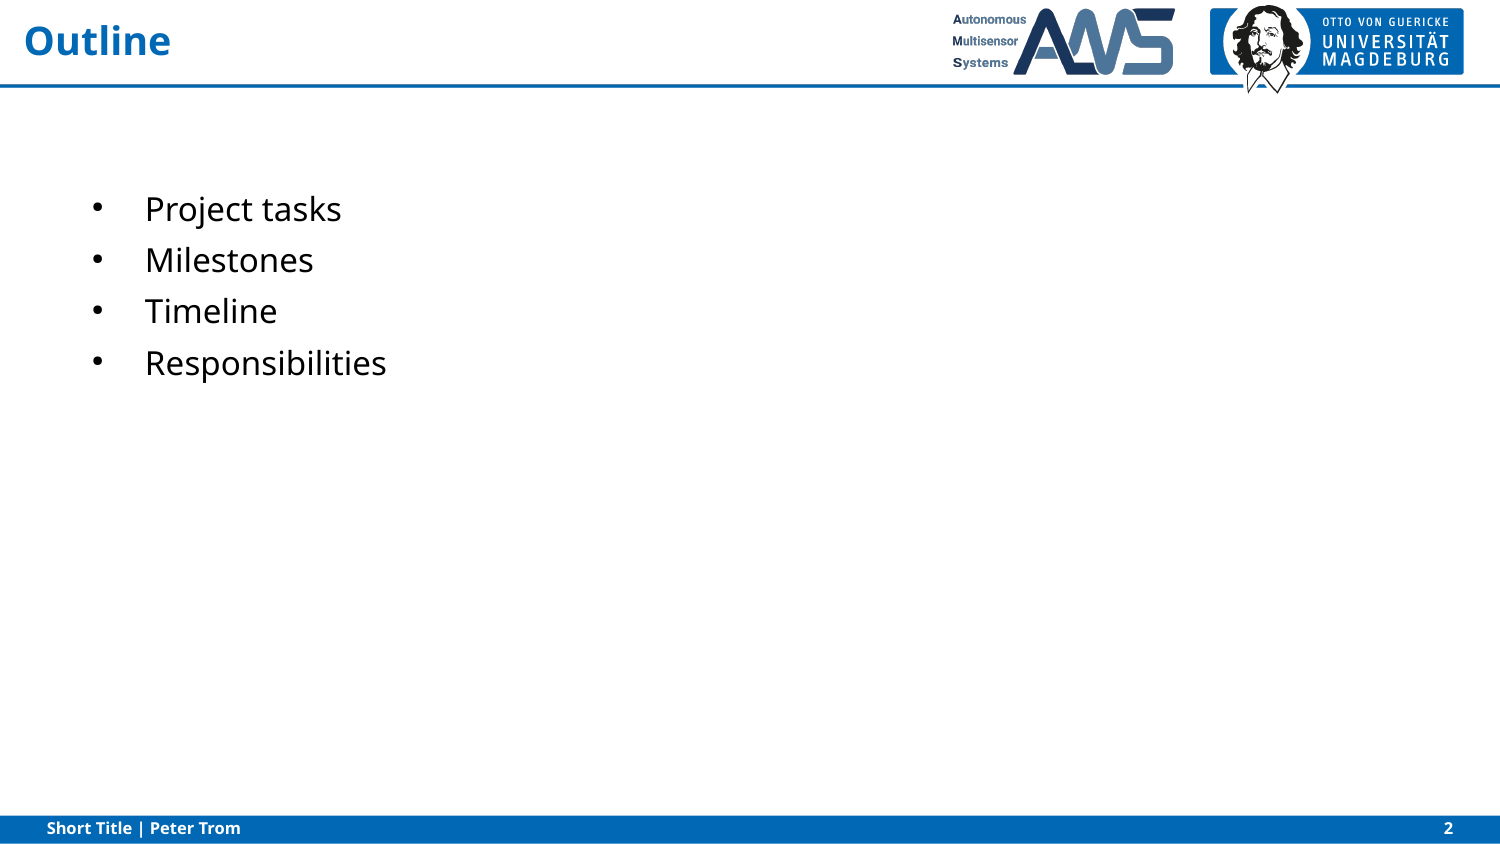

# Outline
Project tasks
Milestones
Timeline
Responsibilities
Short Title | Peter Trom
2